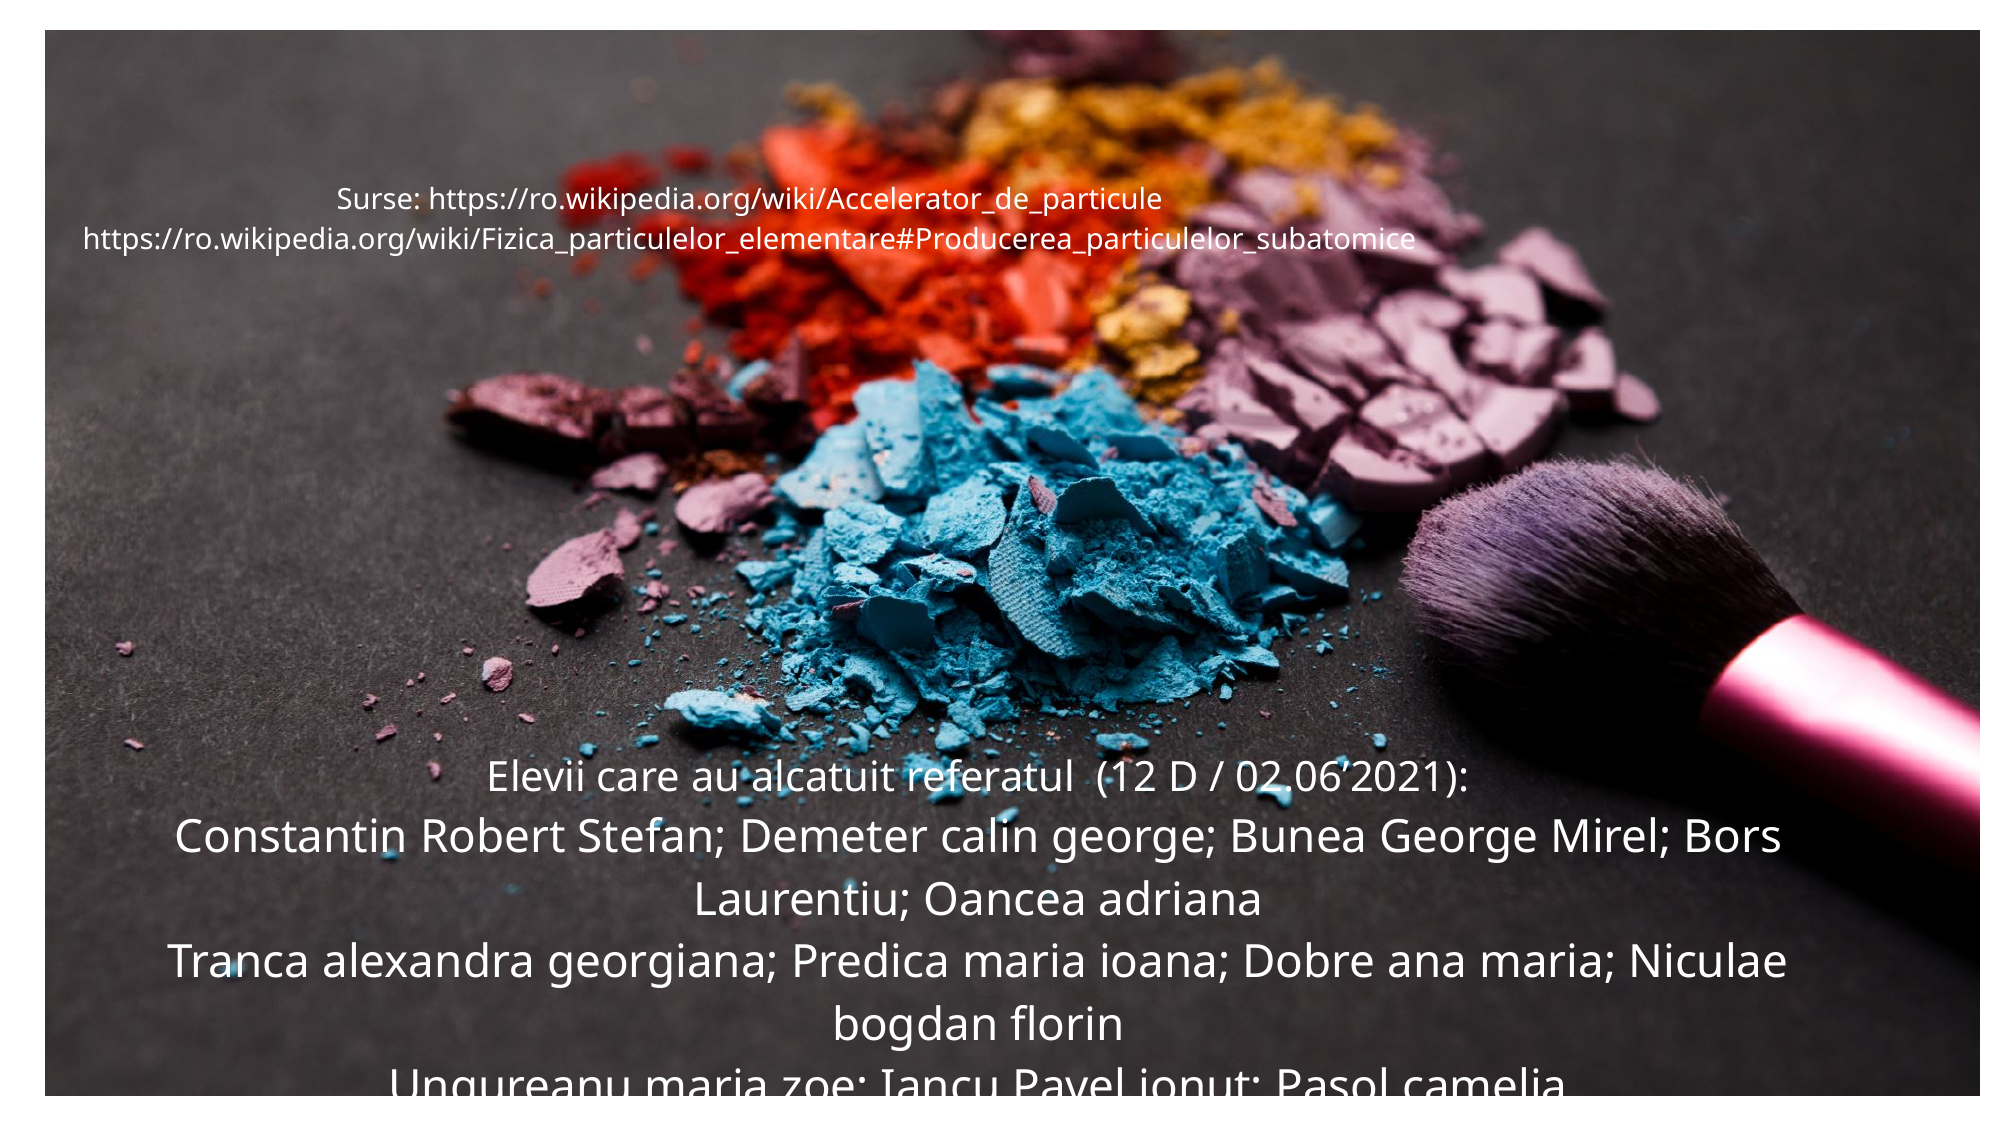

# Surse: https://ro.wikipedia.org/wiki/Accelerator_de_particule https://ro.wikipedia.org/wiki/Fizica_particulelor_elementare#Producerea_particulelor_subatomice
Elevii care au alcatuit referatul (12 D / 02.06’2021):
Constantin Robert Stefan; Demeter calin george; Bunea George Mirel; Bors Laurentiu; Oancea adriana
Tranca alexandra georgiana; Predica maria ioana; Dobre ana maria; Niculae bogdan florin
Ungureanu maria zoe; Iancu Pavel ionut; Pasol camelia